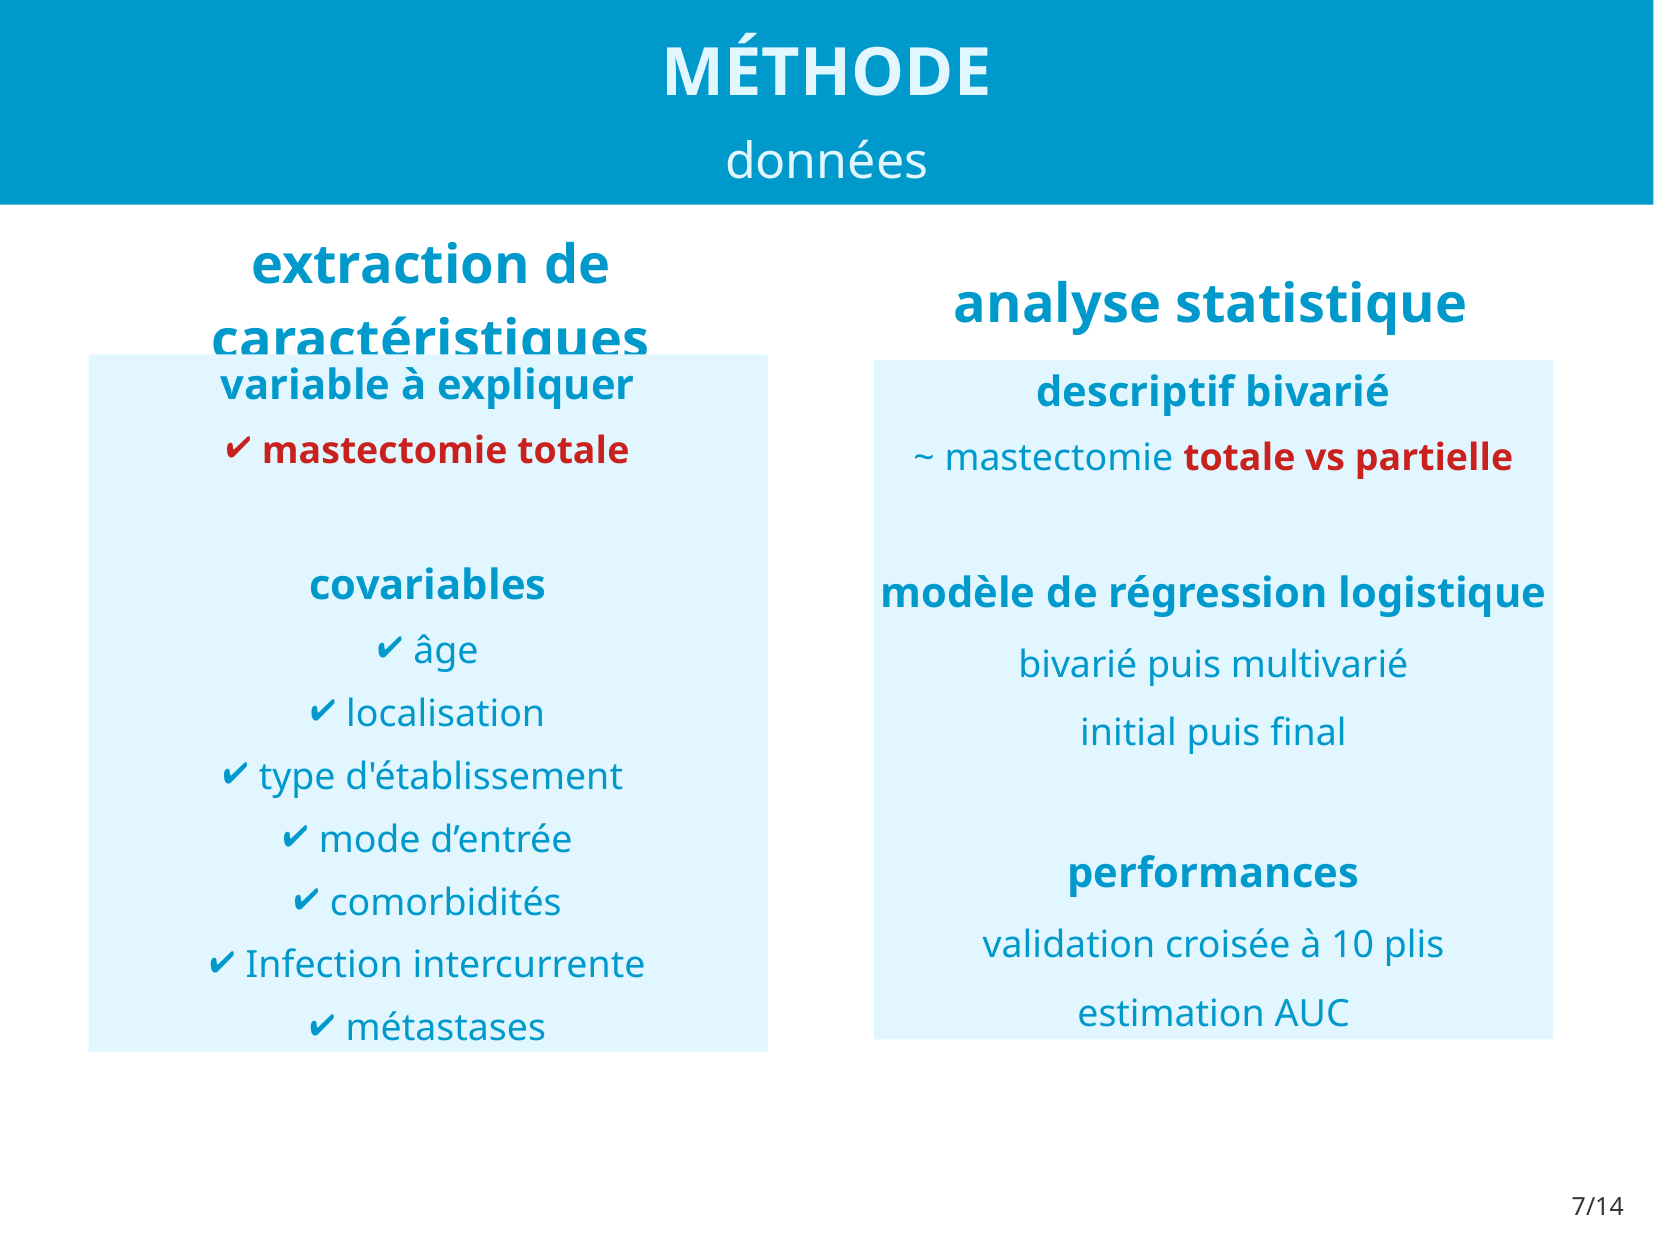

# MÉTHODE données
extraction de caractéristiques
analyse statistique
variable à expliquer
mastectomie totale
covariables
âge
localisation
type d'établissement
mode d’entrée
comorbidités
Infection intercurrente
métastases
descriptif bivarié
~ mastectomie totale vs partielle
modèle de régression logistique
bivarié puis multivarié
initial puis final
performances
validation croisée à 10 plis
estimation AUC
7